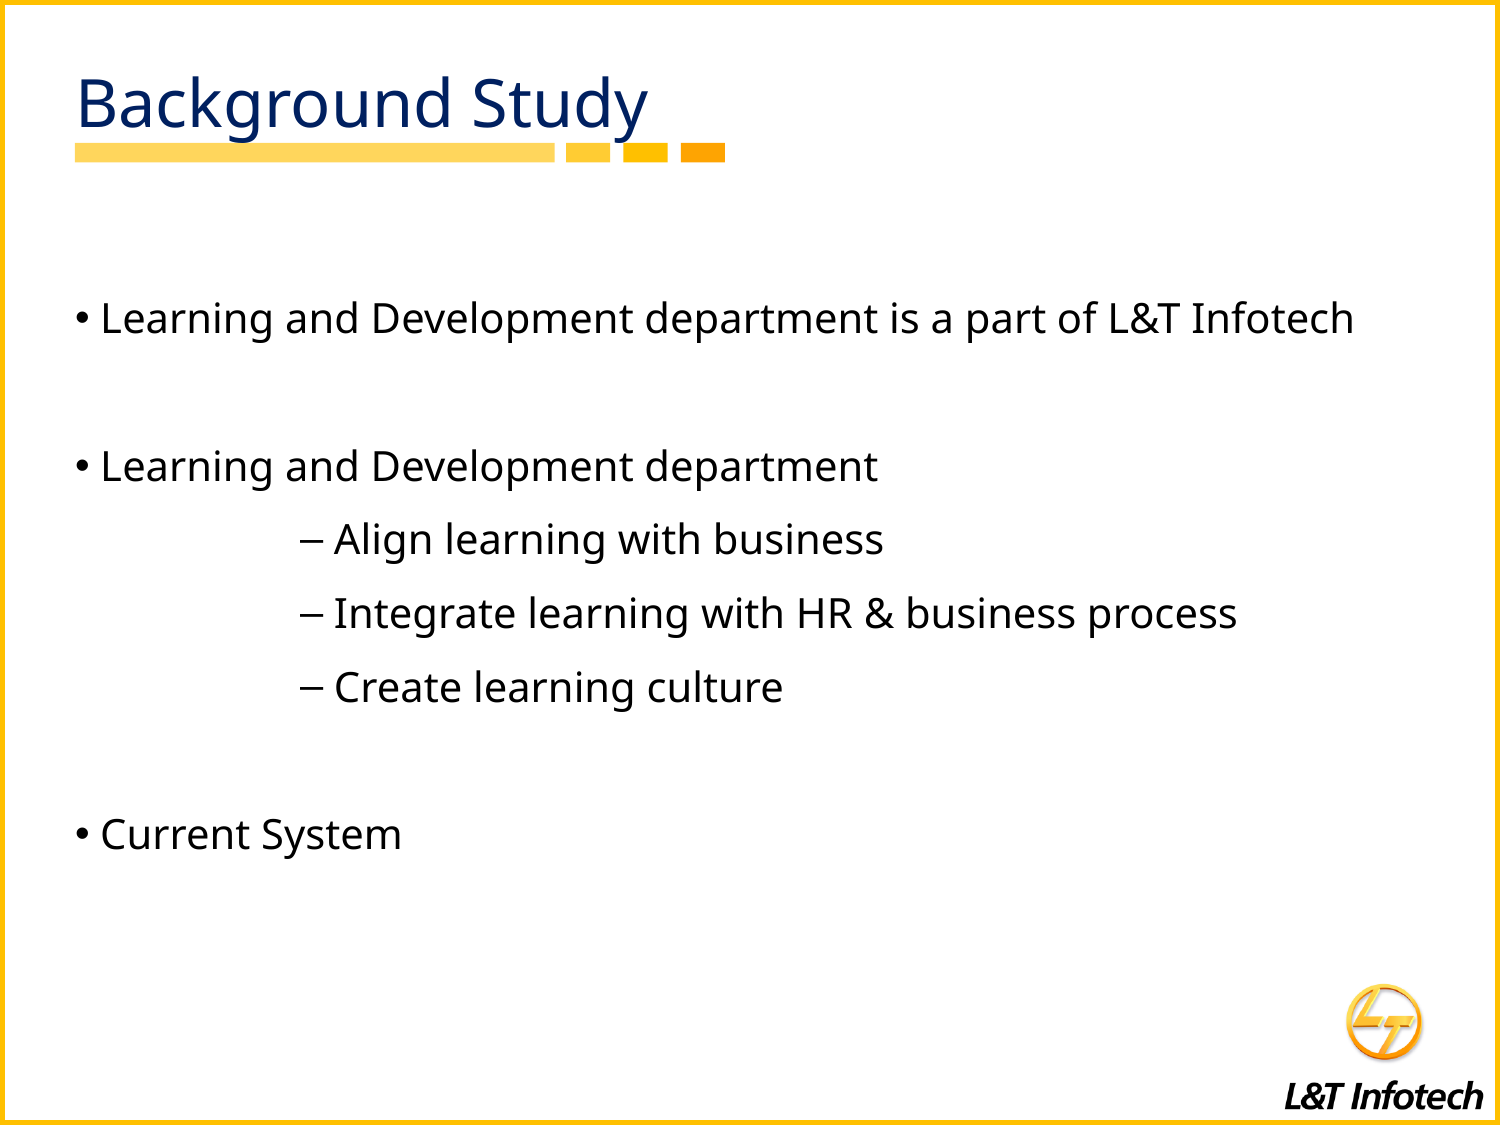

# Background Study
 Learning and Development department is a part of L&T Infotech
 Learning and Development department
 Align learning with business
 Integrate learning with HR & business process
 Create learning culture
 Current System